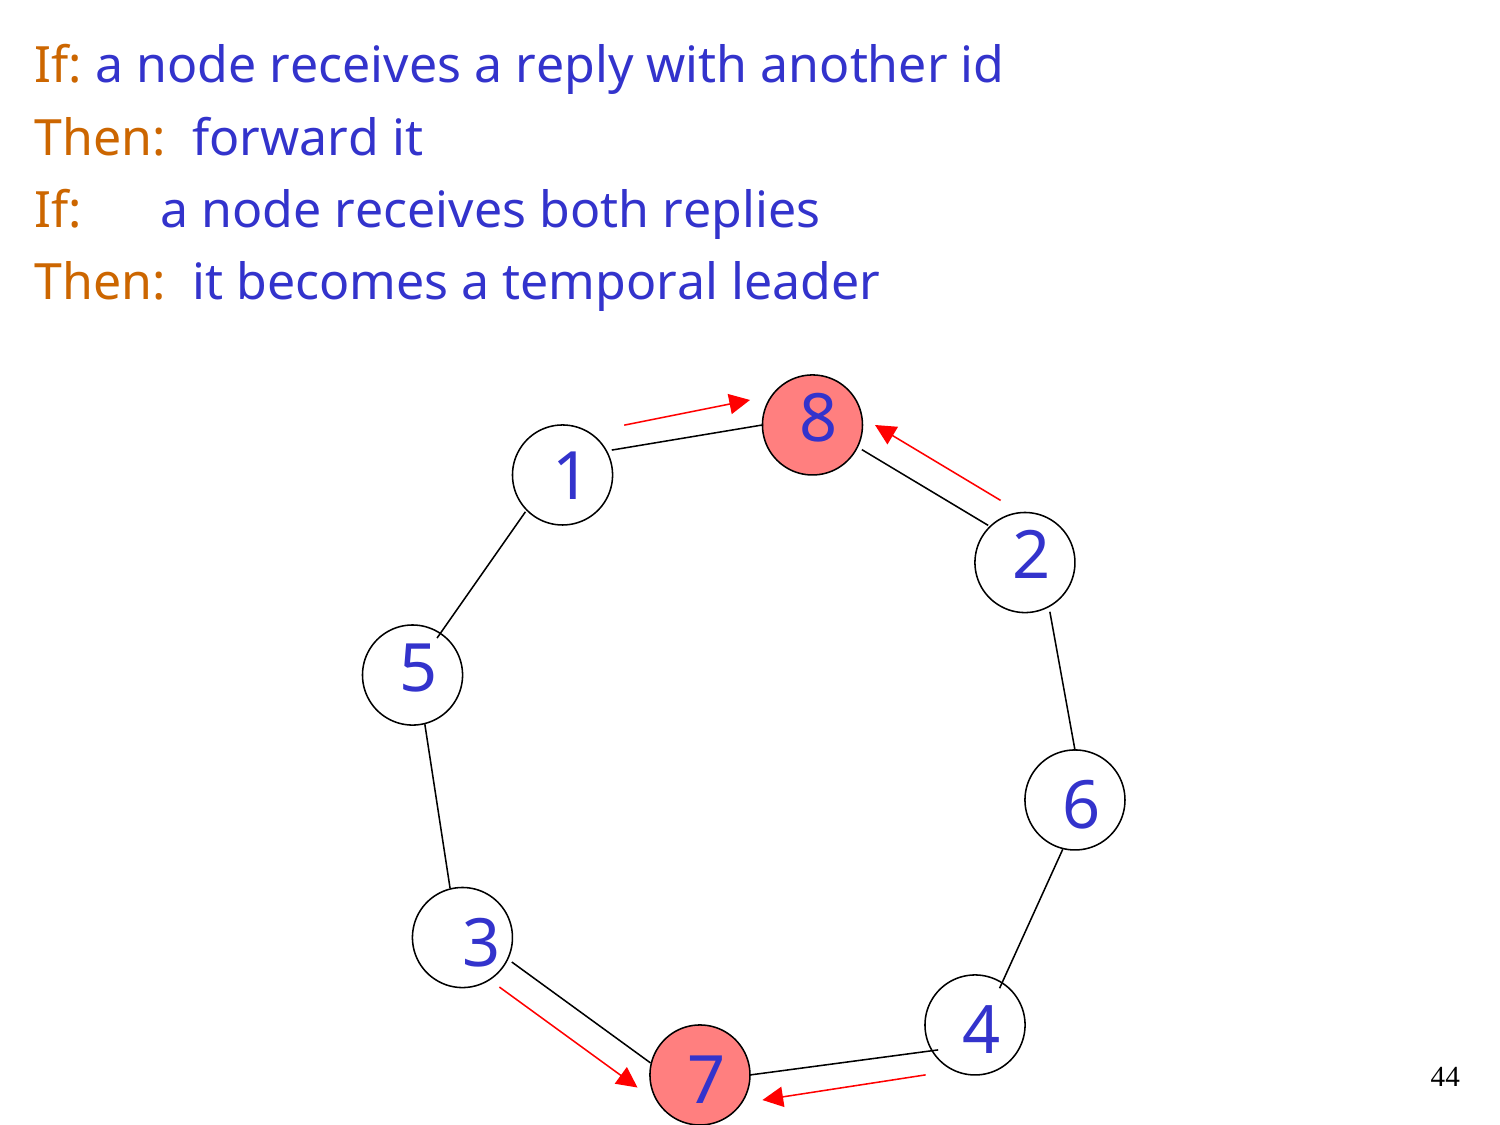

If: a node receives a reply with another id
Then: forward it
If: a node receives both replies
Then: it becomes a temporal leader
8
1
2
5
6
3
4
7